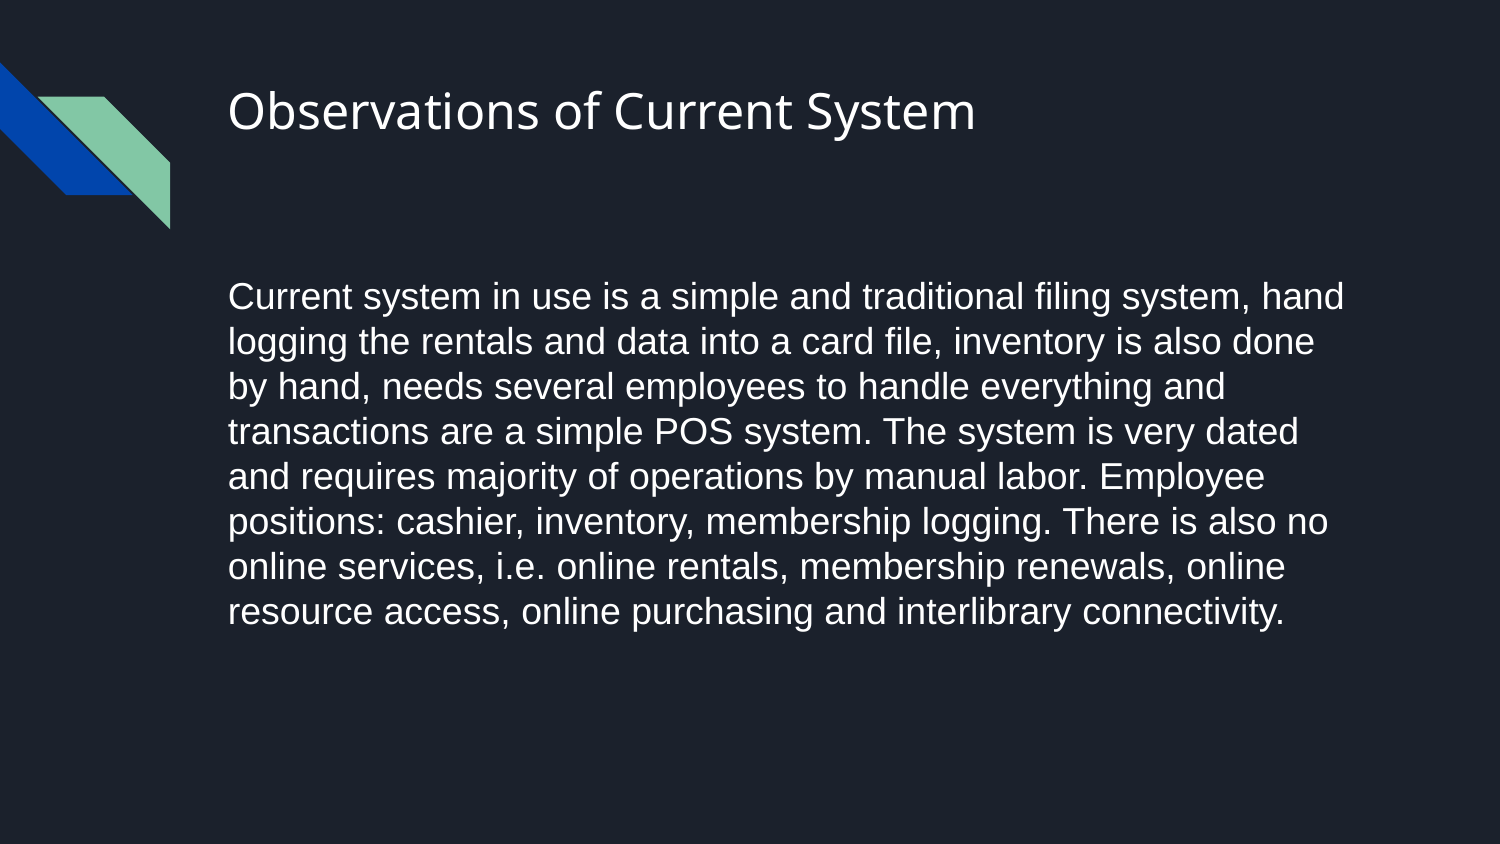

# Observations of Current System
Current system in use is a simple and traditional filing system, hand logging the rentals and data into a card file, inventory is also done by hand, needs several employees to handle everything and transactions are a simple POS system. The system is very dated and requires majority of operations by manual labor. Employee positions: cashier, inventory, membership logging. There is also no online services, i.e. online rentals, membership renewals, online resource access, online purchasing and interlibrary connectivity.